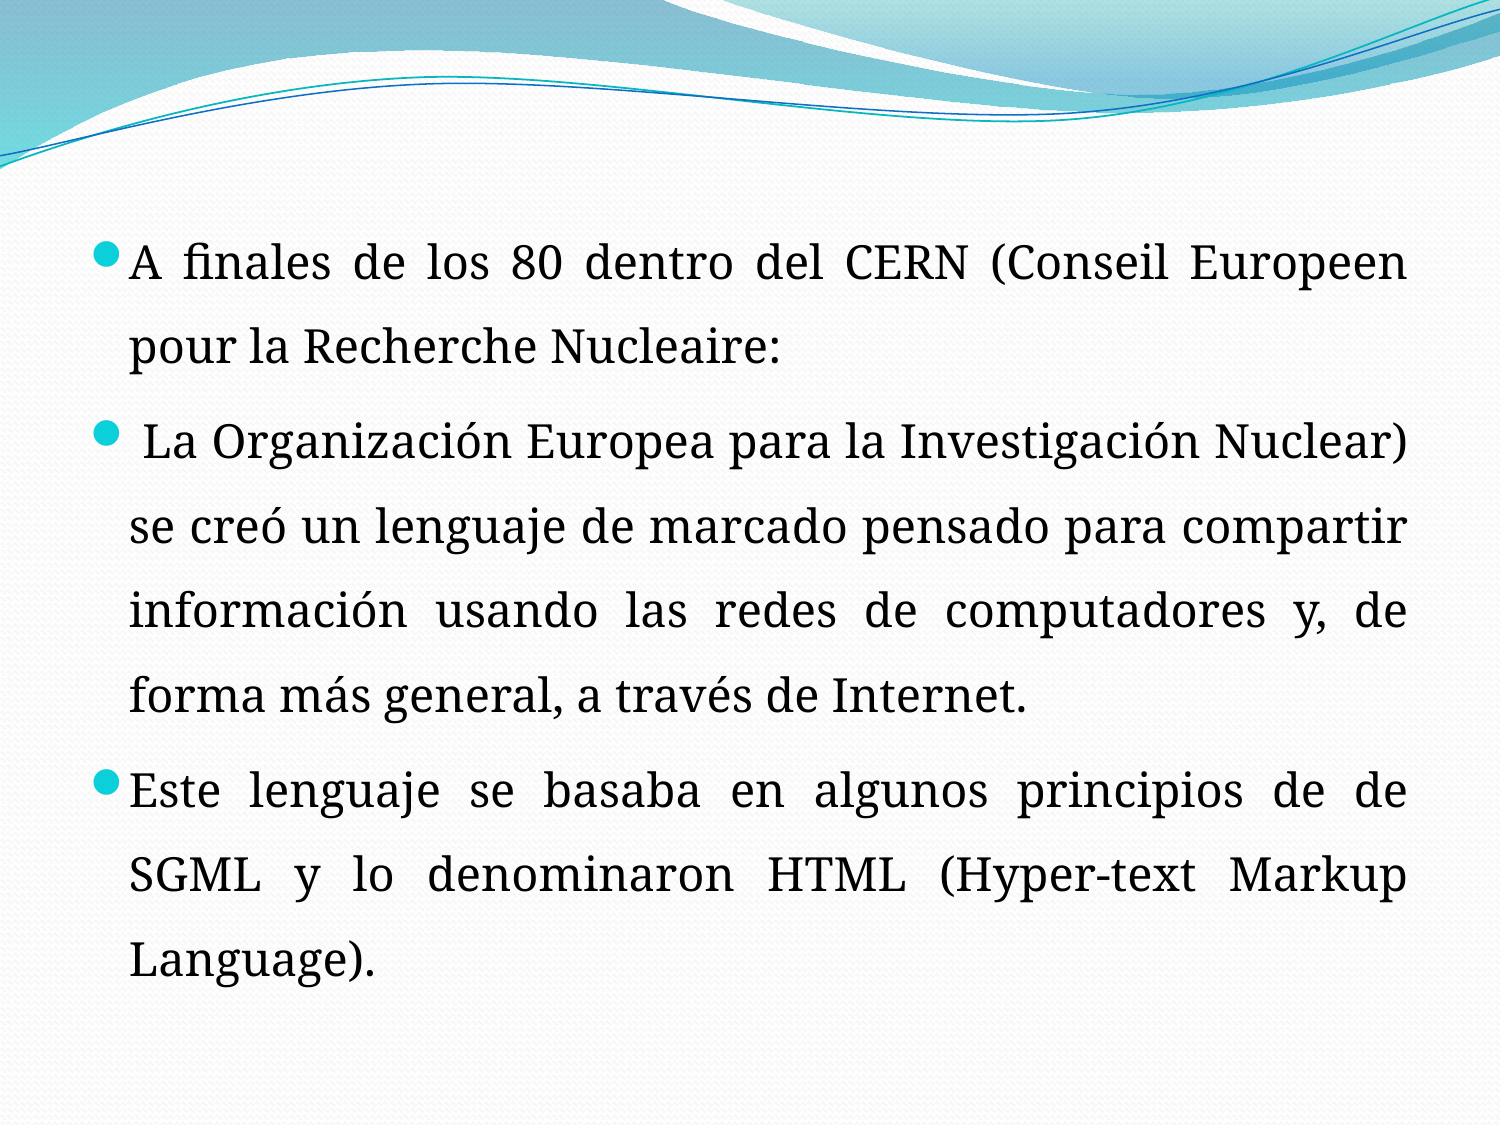

# A finales de los 80 dentro del CERN (Conseil Europeen pour la Recherche Nucleaire:
 La Organización Europea para la Investigación Nuclear) se creó un lenguaje de marcado pensado para compartir información usando las redes de computadores y, de forma más general, a través de Internet.
Este lenguaje se basaba en algunos principios de de SGML y lo denominaron HTML (Hyper-text Markup Language).